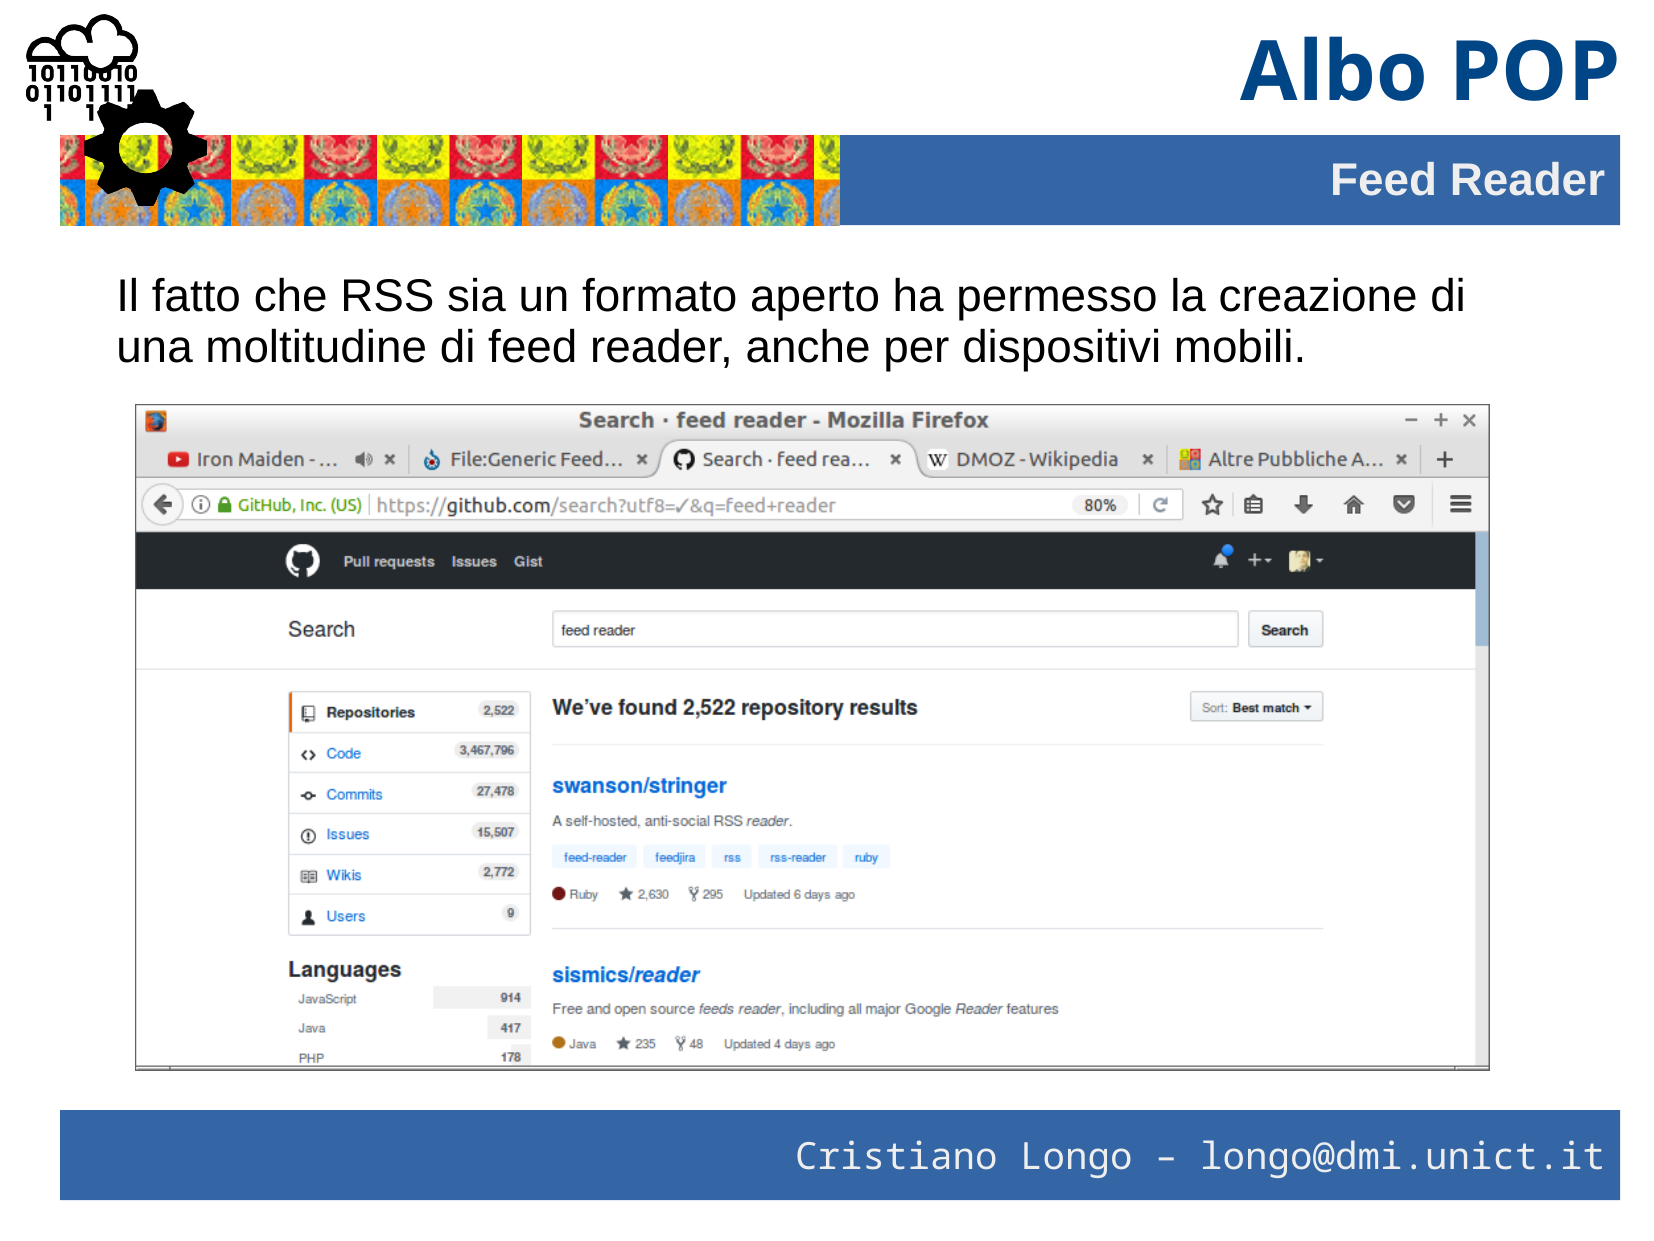

Albo POP
Feed Reader
Il fatto che RSS sia un formato aperto ha permesso la creazione di una moltitudine di feed reader, anche per dispositivi mobili.
Cristiano Longo – longo@dmi.unict.it